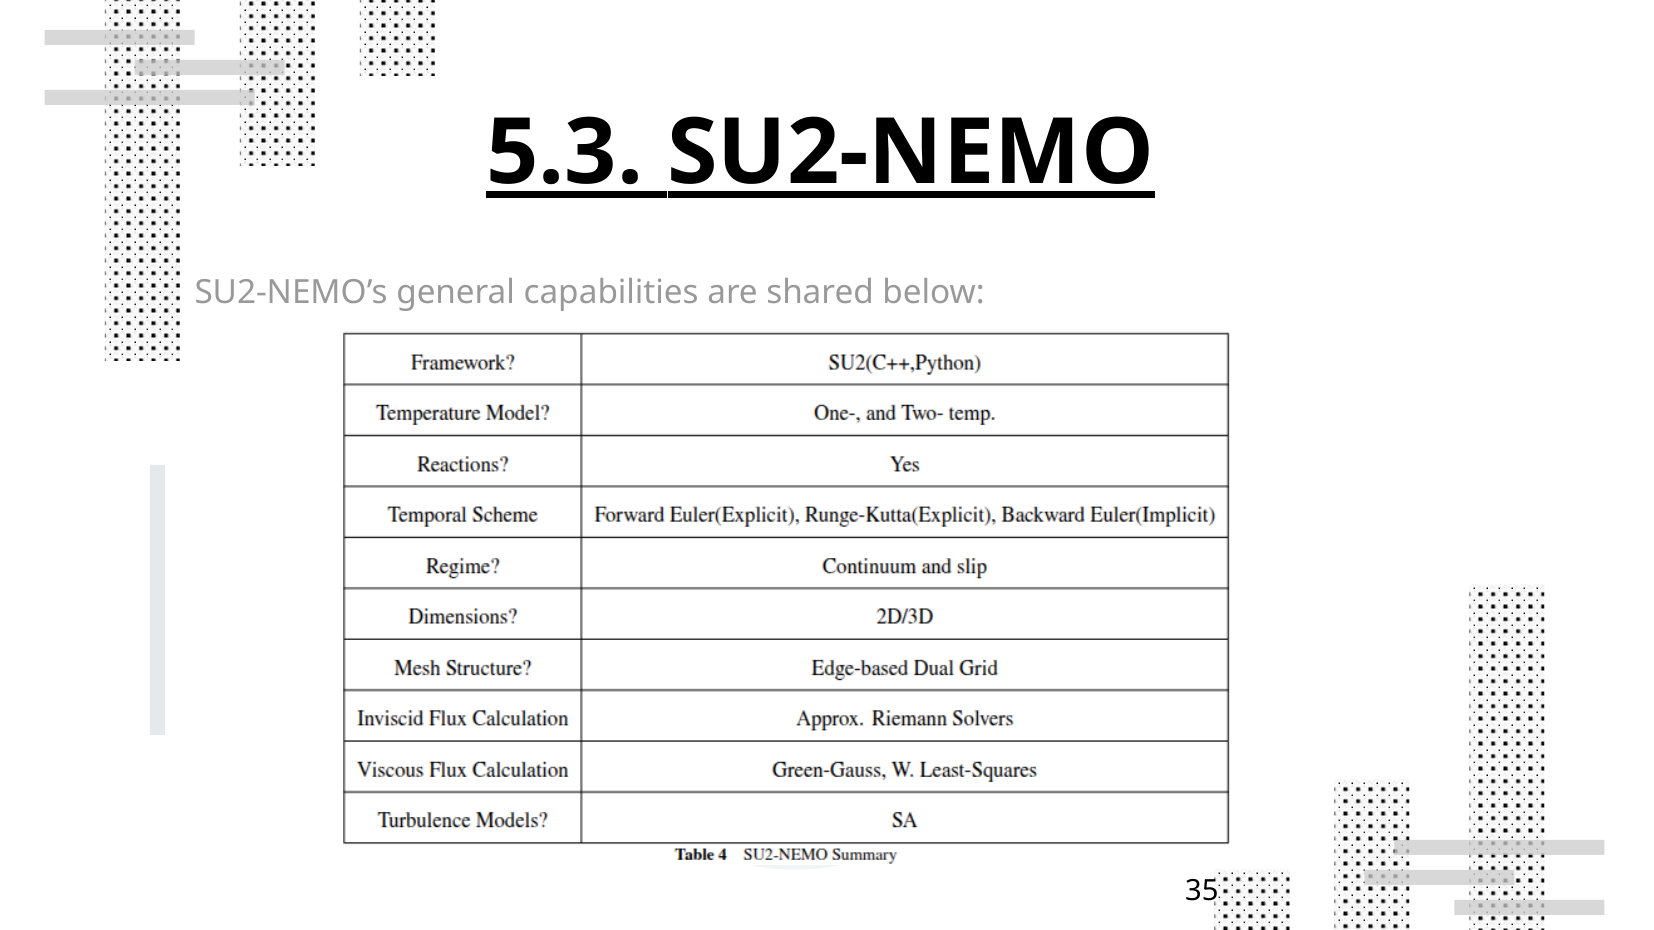

# 5.3. SU2-NEMO
SU2-NEMO’s general capabilities are shared below:
35